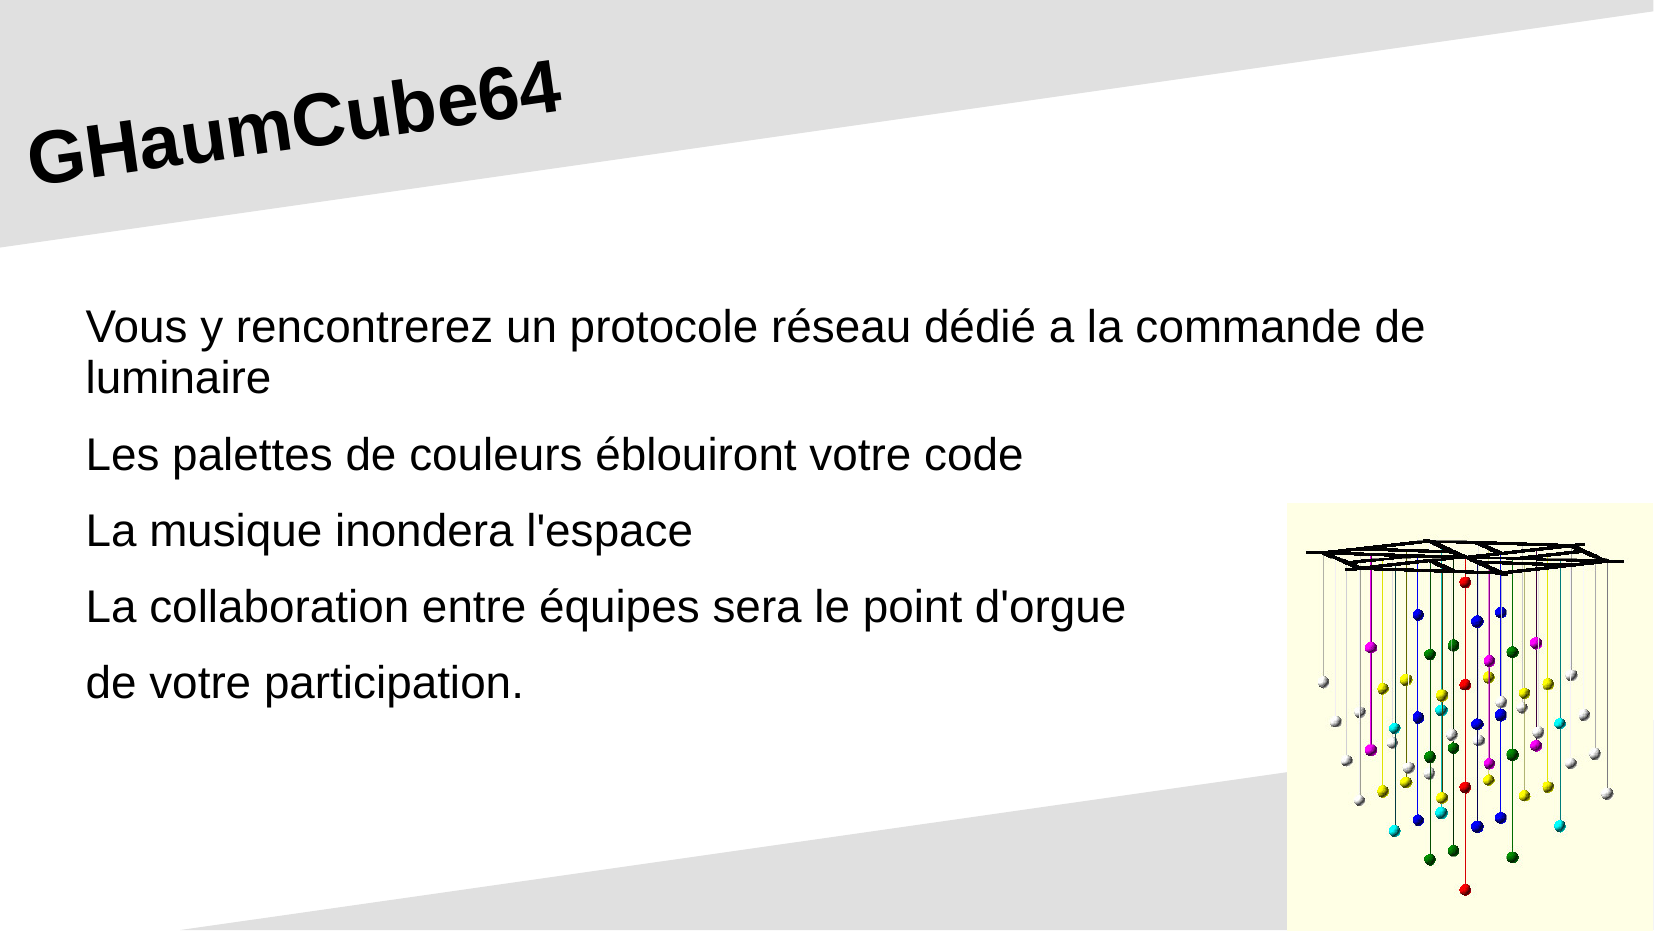

# GHaumCube64
, mais version Hackerspace Au Mans
Vous y rencontrerez un protocole réseau dédié a la commande de luminaire
Les palettes de couleurs éblouiront votre code
La musique inondera l'espace
La collaboration entre équipes sera le point d'orgue
de votre participation.
Cube ou hexaèdre régulier, le seul des cinq solides de Platon, ayant exactement 6 faces, 12 arêtes et 8 sommets et c'est la forme de l'installation qui servira de support a ce sujet